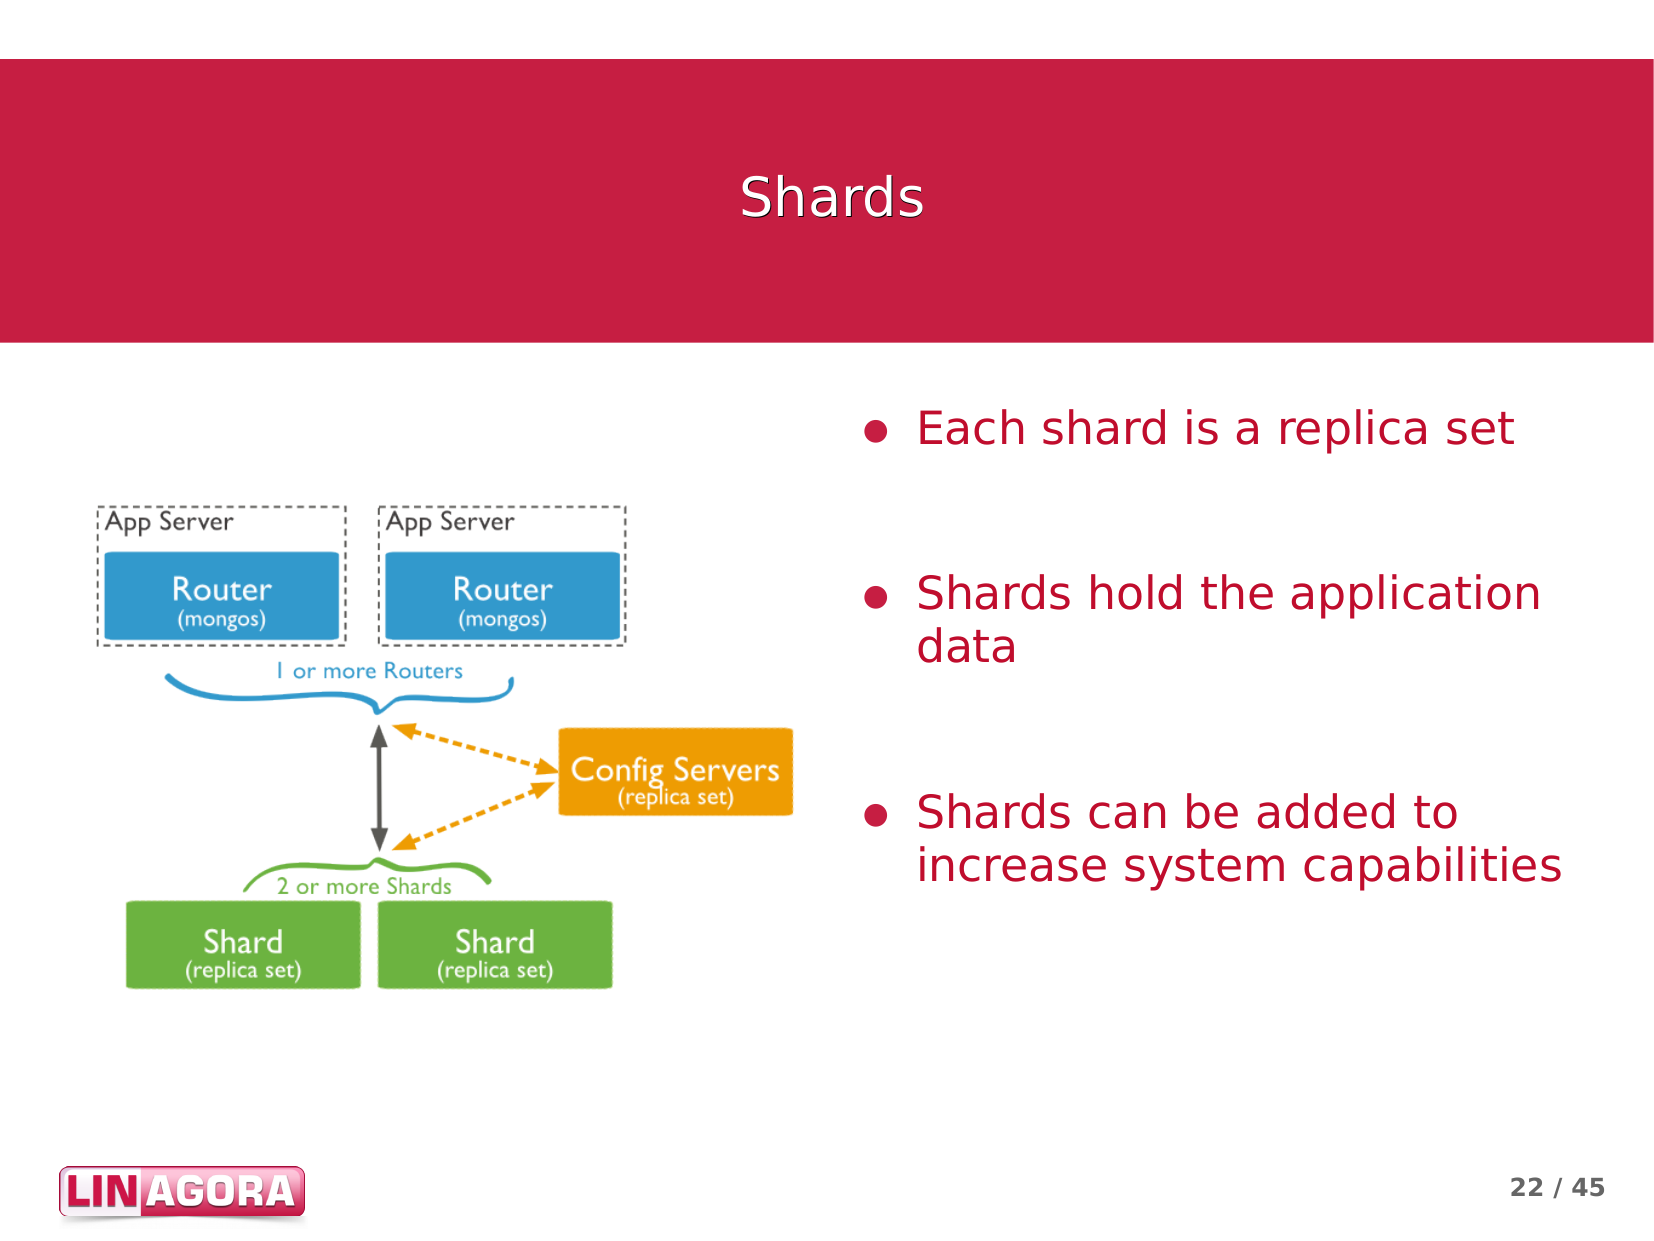

# Shards
Each shard is a replica set
Shards hold the application data
Shards can be added to increase system capabilities